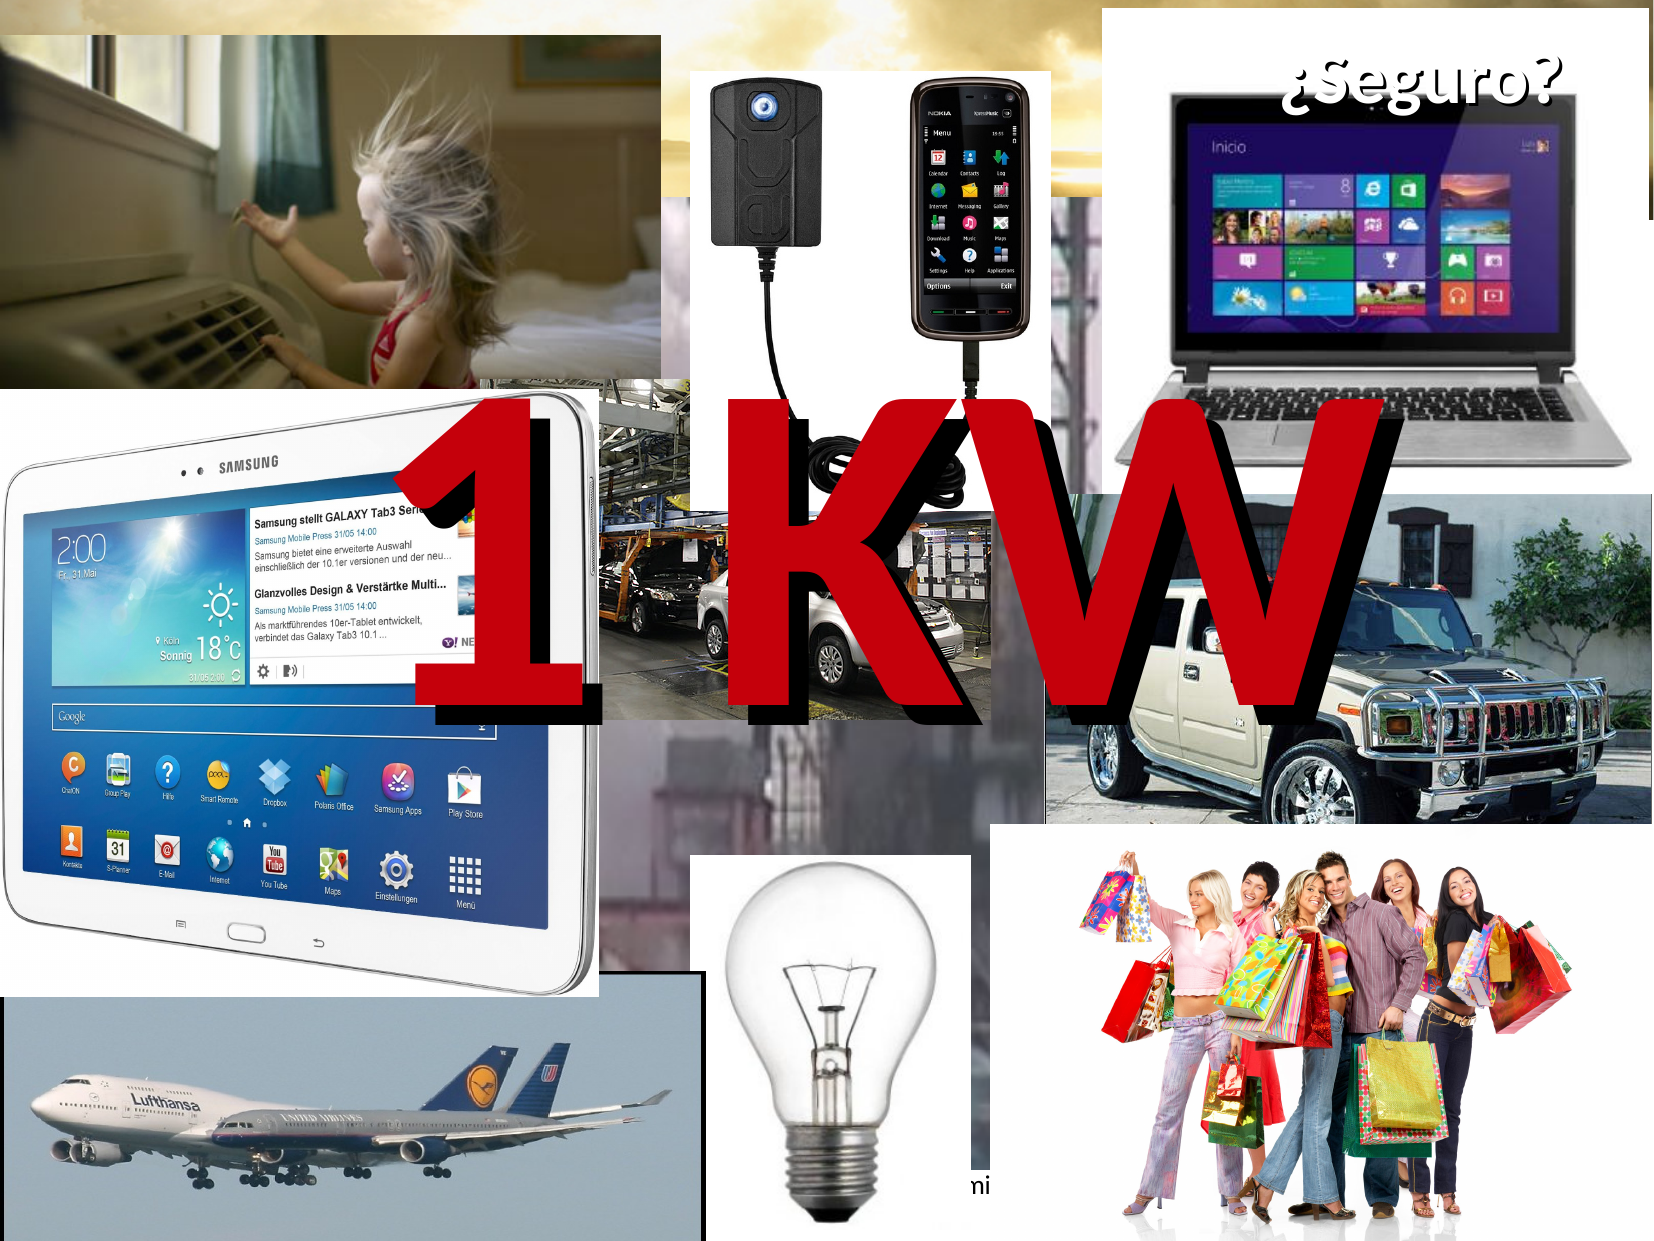

# ¿Seguro?
1 KW
Introducción a la Física (Asorey-Sarmiento)
26